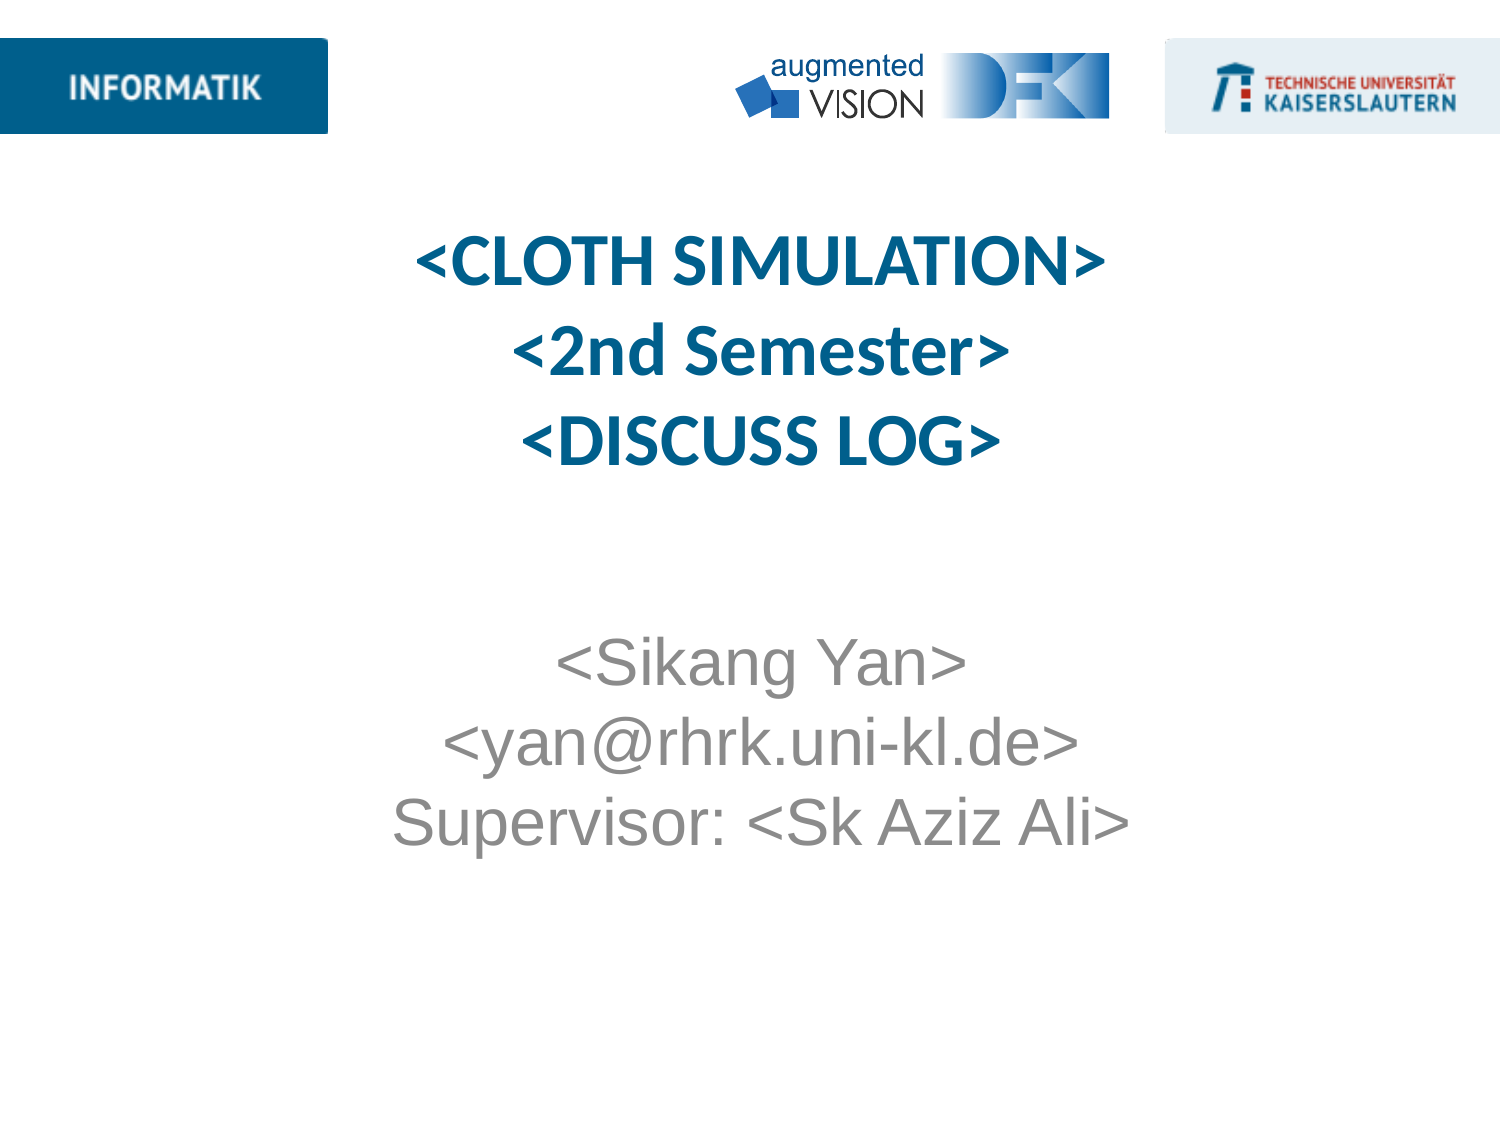

<CLOTH SIMULATION>
<2nd Semester>
<DISCUSS LOG>
# <Sikang Yan>
<yan@rhrk.uni-kl.de>
Supervisor: <Sk Aziz Ali>